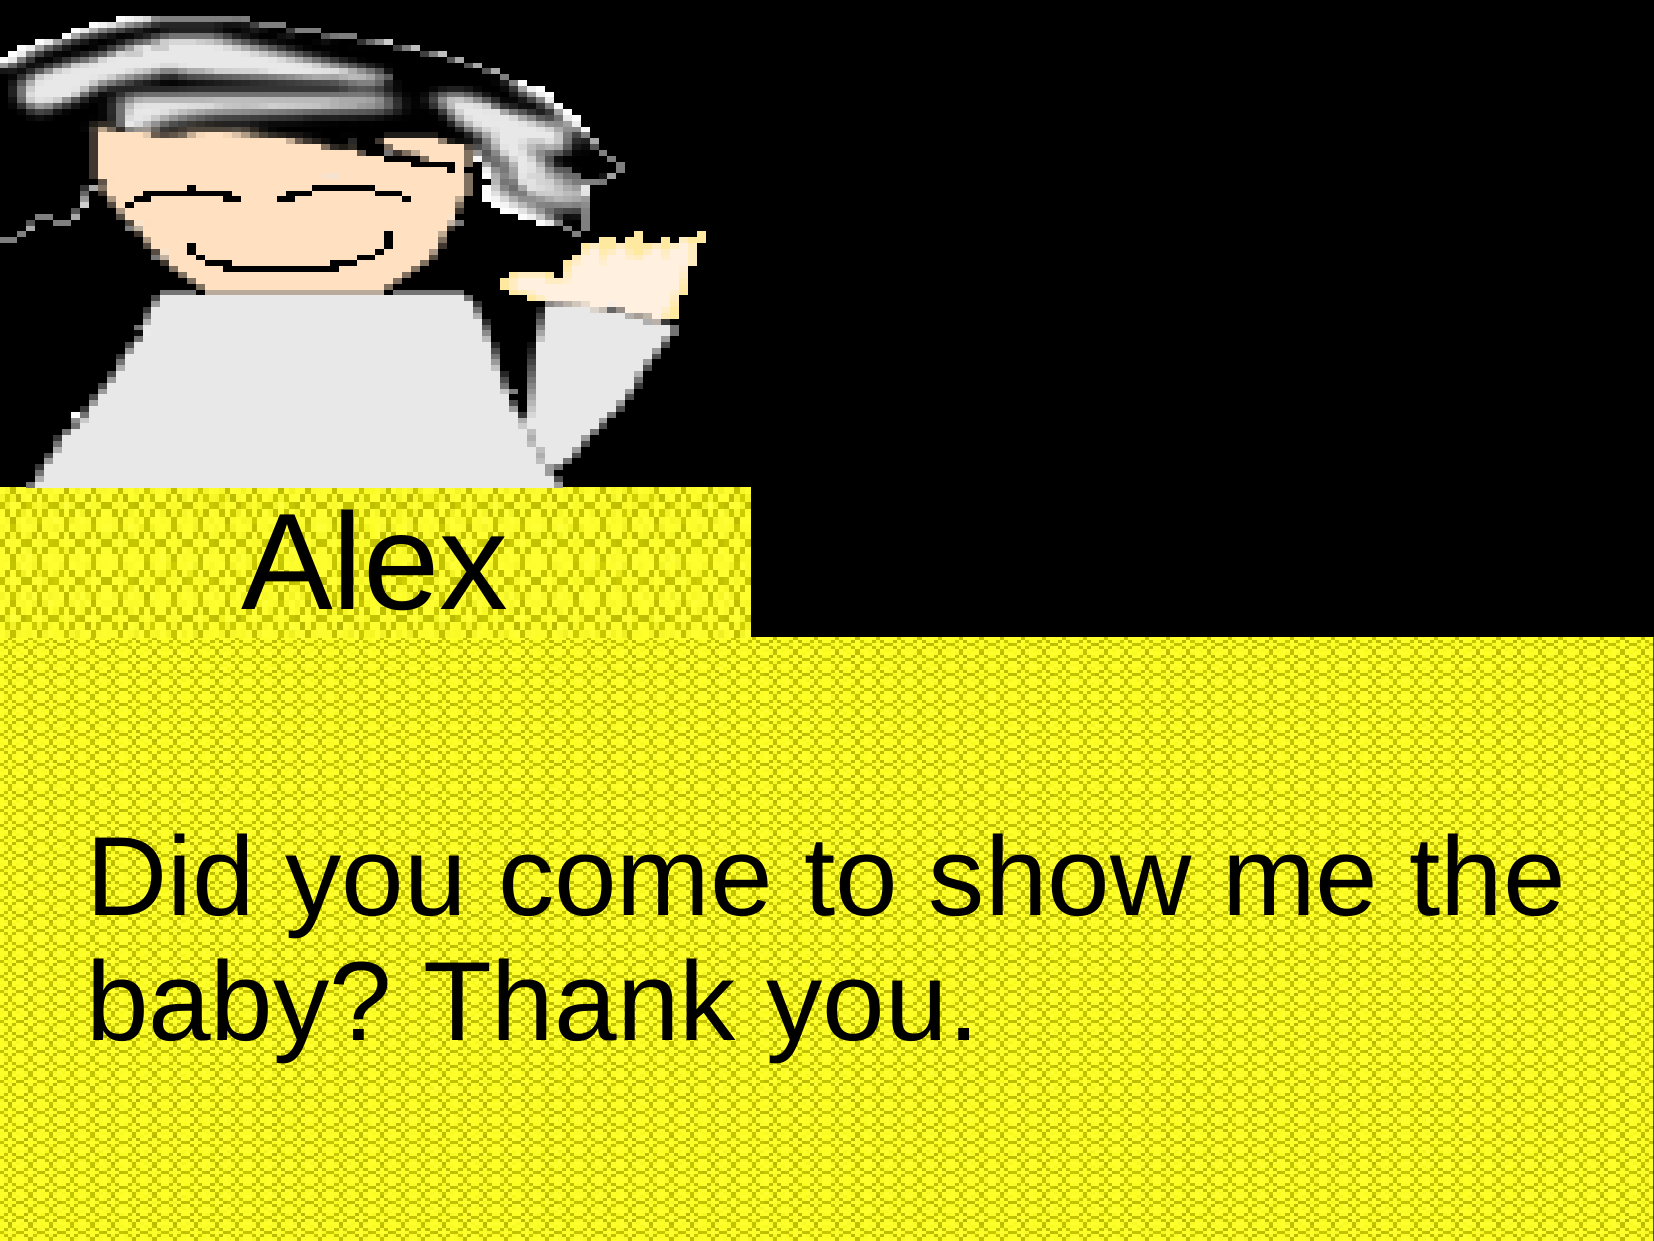

Alex
Did you come to show me the
baby? Thank you.